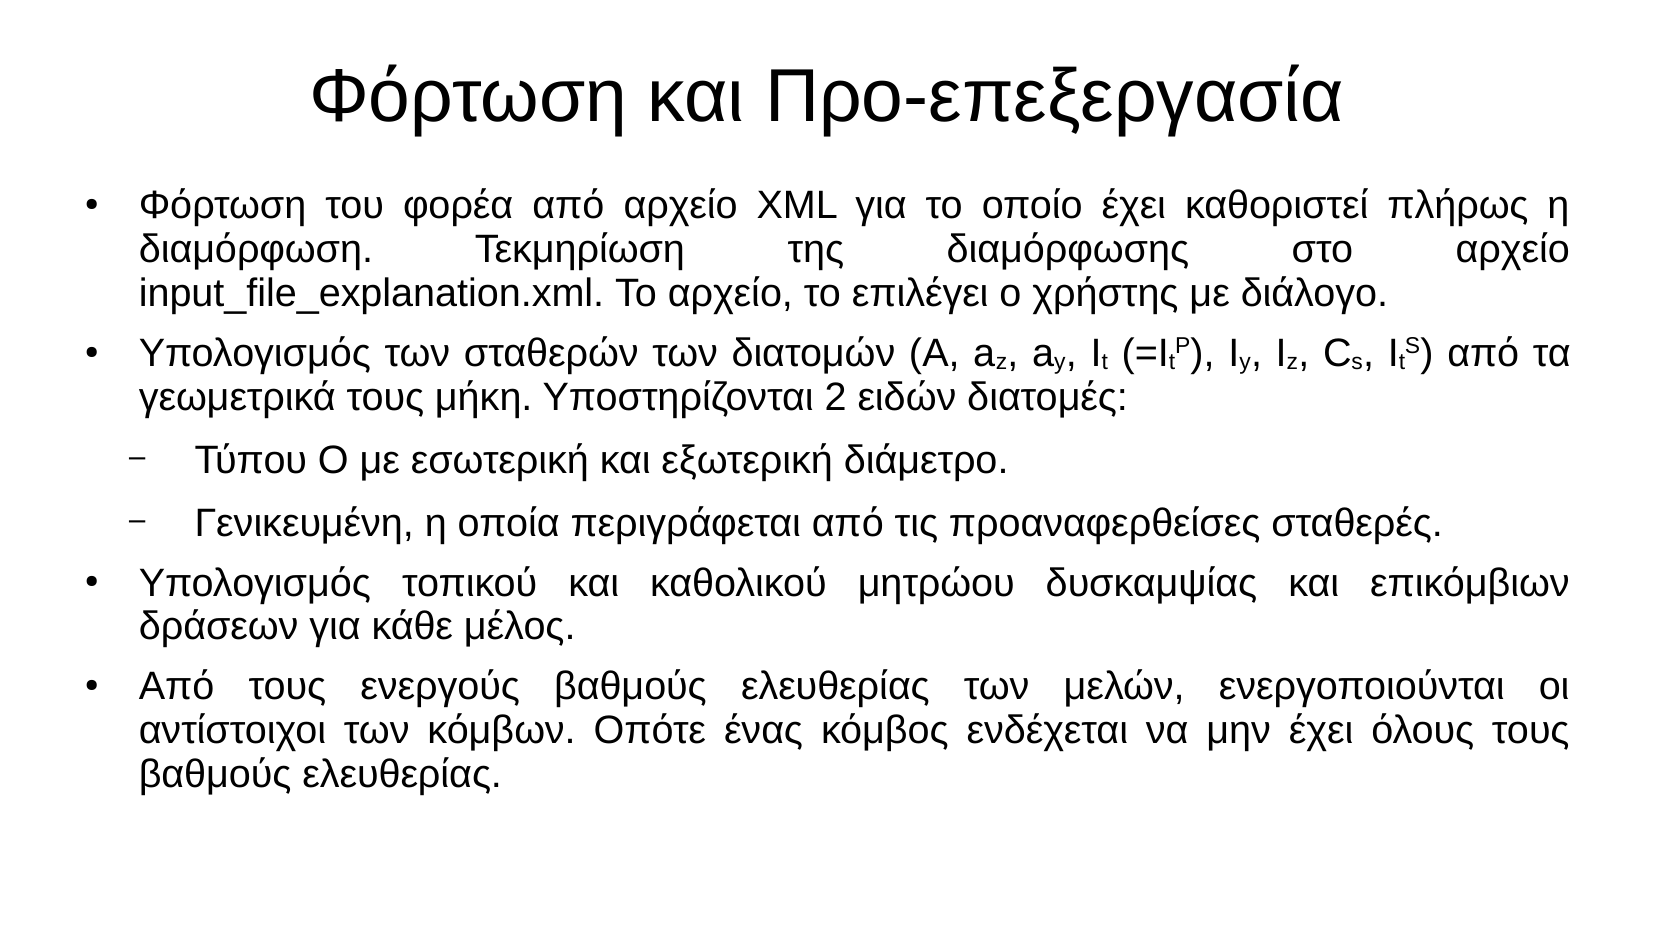

# Φόρτωση και Προ-επεξεργασία
Φόρτωση του φορέα από αρχείο XML για το οποίο έχει καθοριστεί πλήρως η διαμόρφωση. Τεκμηρίωση της διαμόρφωσης στο αρχείο input_file_explanation.xml. Το αρχείο, το επιλέγει ο χρήστης με διάλογο.
Υπολογισμός των σταθερών των διατομών (A, az, ay, It (=ItP), Iy, Iz, Cs, ItS) από τα γεωμετρικά τους μήκη. Υποστηρίζονται 2 ειδών διατομές:
Τύπου Ο με εσωτερική και εξωτερική διάμετρο.
Γενικευμένη, η οποία περιγράφεται από τις προαναφερθείσες σταθερές.
Υπολογισμός τοπικού και καθολικού μητρώου δυσκαμψίας και επικόμβιων δράσεων για κάθε μέλος.
Από τους ενεργούς βαθμούς ελευθερίας των μελών, ενεργοποιούνται οι αντίστοιχοι των κόμβων. Οπότε ένας κόμβος ενδέχεται να μην έχει όλους τους βαθμούς ελευθερίας.